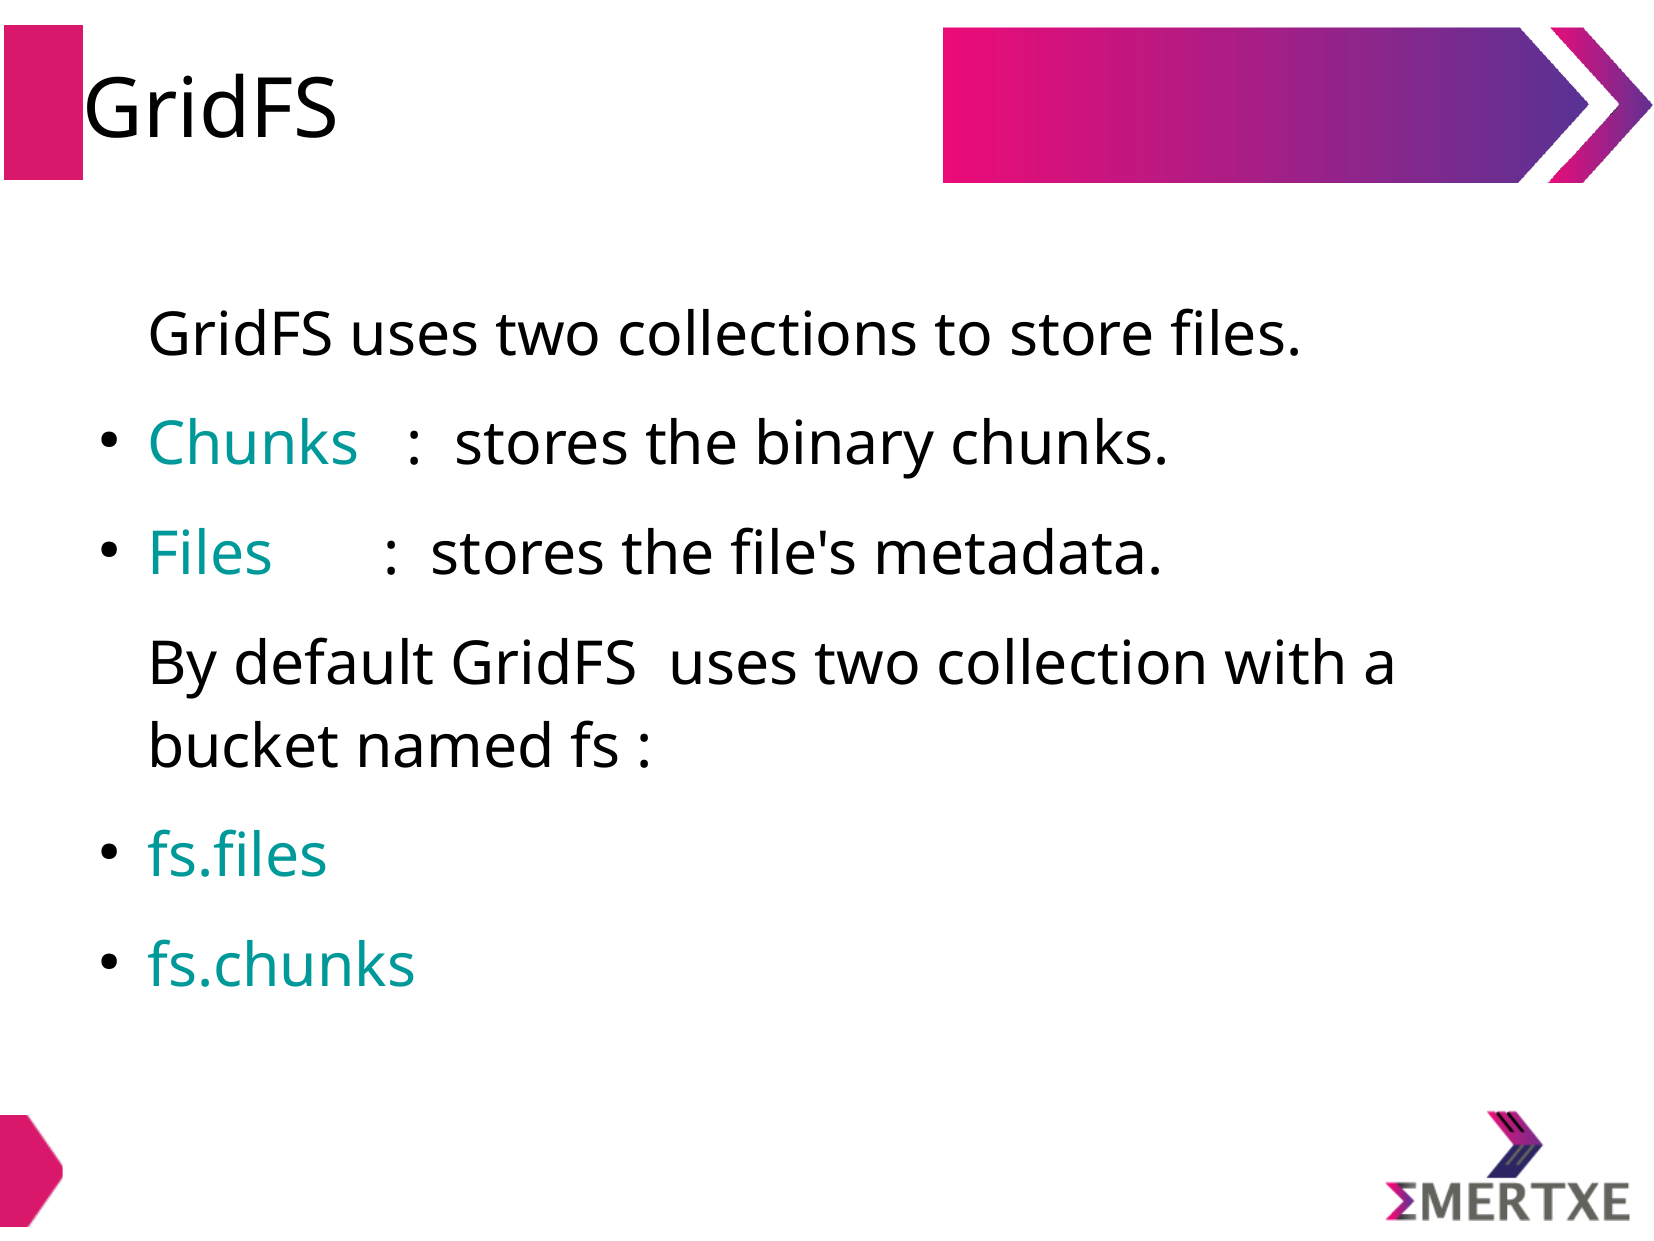

# GridFS
GridFS uses two collections to store files.
Chunks : stores the binary chunks.
Files : stores the file's metadata.
By default GridFS uses two collection with a bucket named fs :
fs.files
fs.chunks